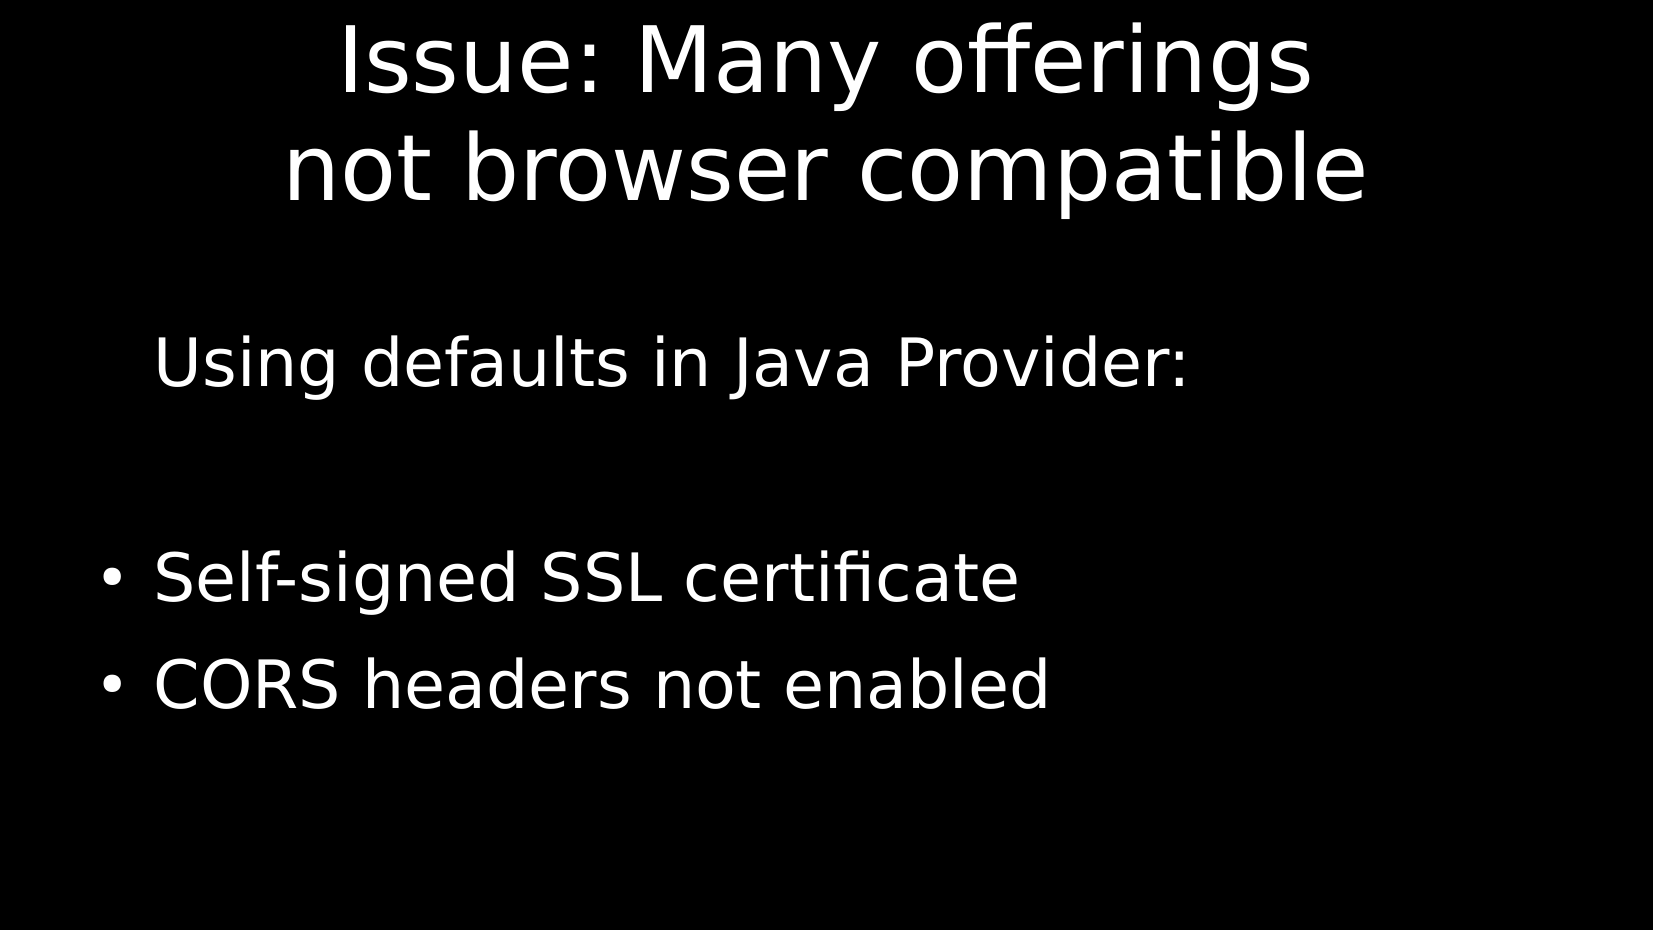

# Issue: Many offerings not browser compatible
Using defaults in Java Provider:
Self-signed SSL certificate
CORS headers not enabled